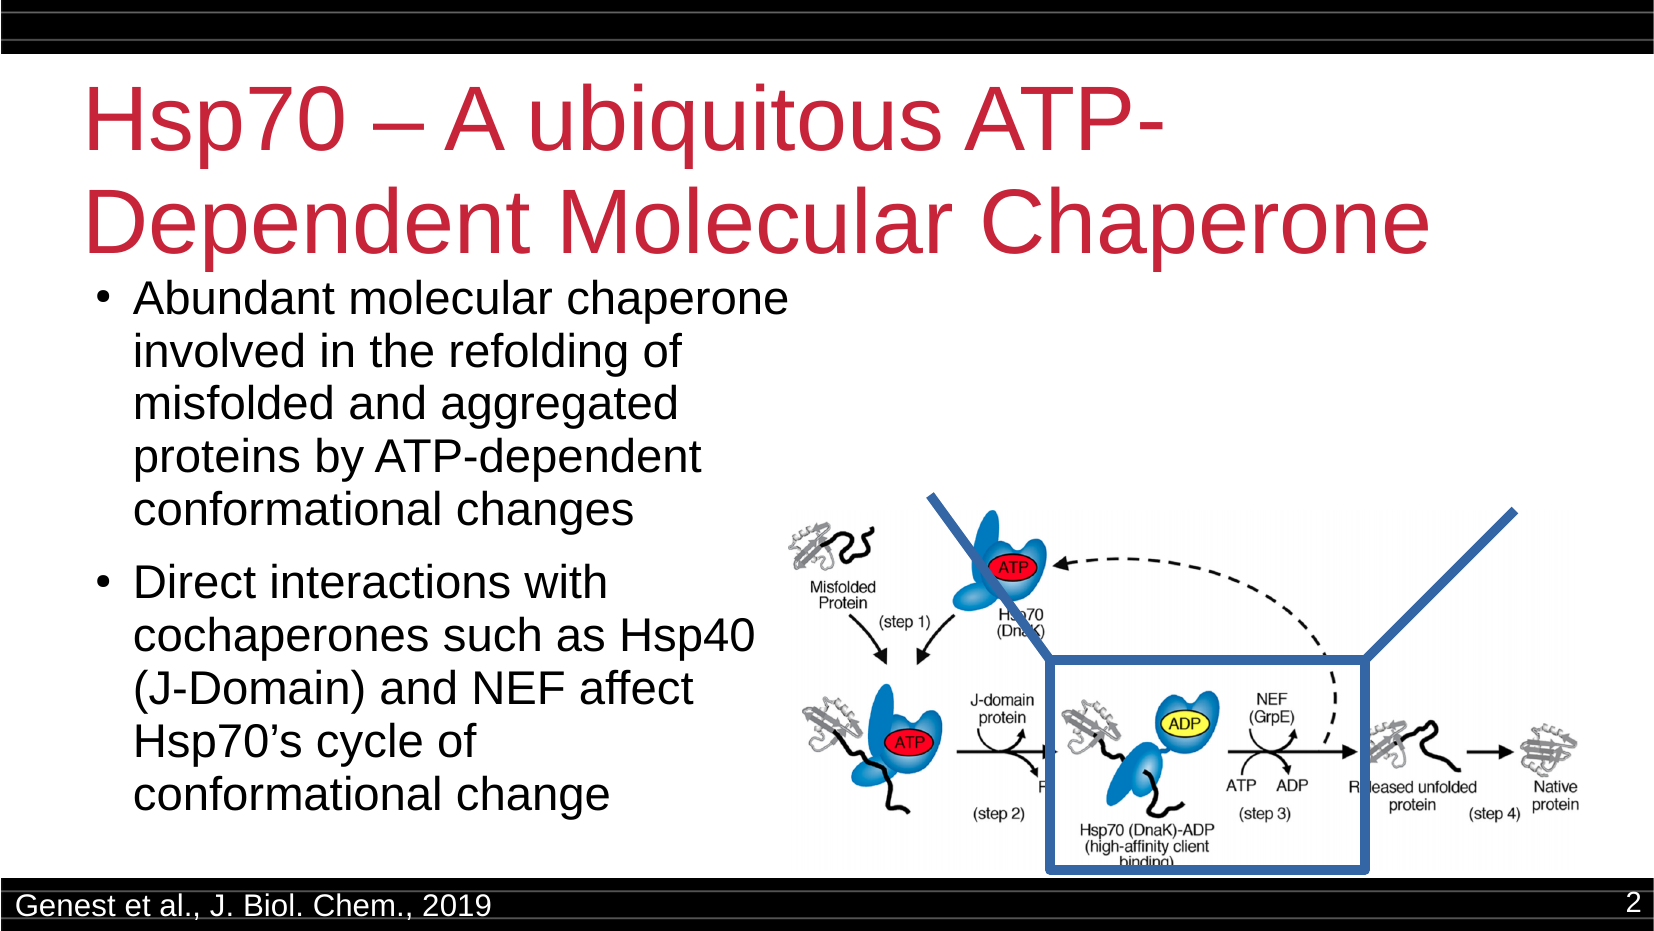

# Hsp70 – A ubiquitous ATP-Dependent Molecular Chaperone
Abundant molecular chaperone involved in the refolding of misfolded and aggregated proteins by ATP-dependent conformational changes
Direct interactions with cochaperones such as Hsp40 (J-Domain) and NEF affect Hsp70’s cycle of conformational change
Genest et al., J. Biol. Chem., 2019